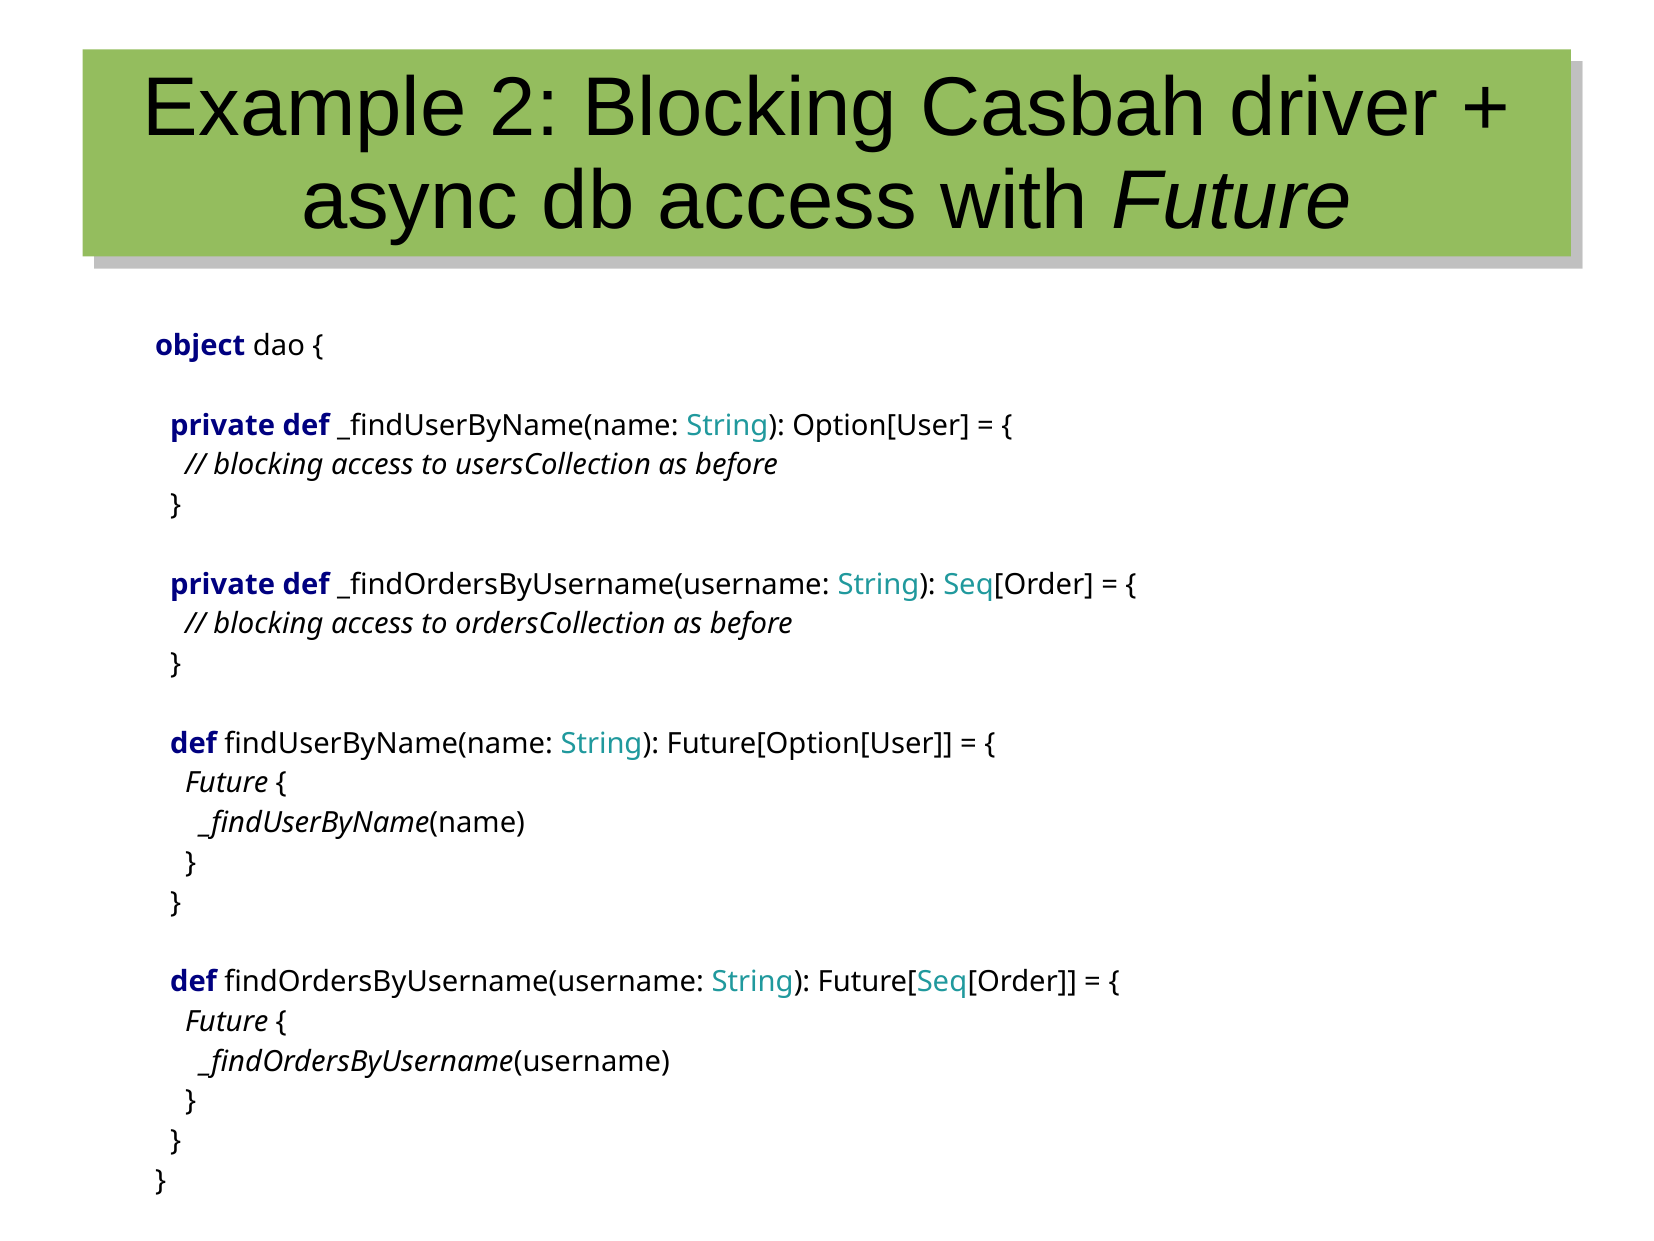

# Example 2: Blocking Casbah driver + async db access with Future
object dao {
 private def _findUserByName(name: String): Option[User] = {
 // blocking access to usersCollection as before
 }
 private def _findOrdersByUsername(username: String): Seq[Order] = {
 // blocking access to ordersCollection as before
 }
 def findUserByName(name: String): Future[Option[User]] = {
 Future {
 _findUserByName(name)
 }
 }
 def findOrdersByUsername(username: String): Future[Seq[Order]] = {
 Future {
 _findOrdersByUsername(username)
 }
 }
}